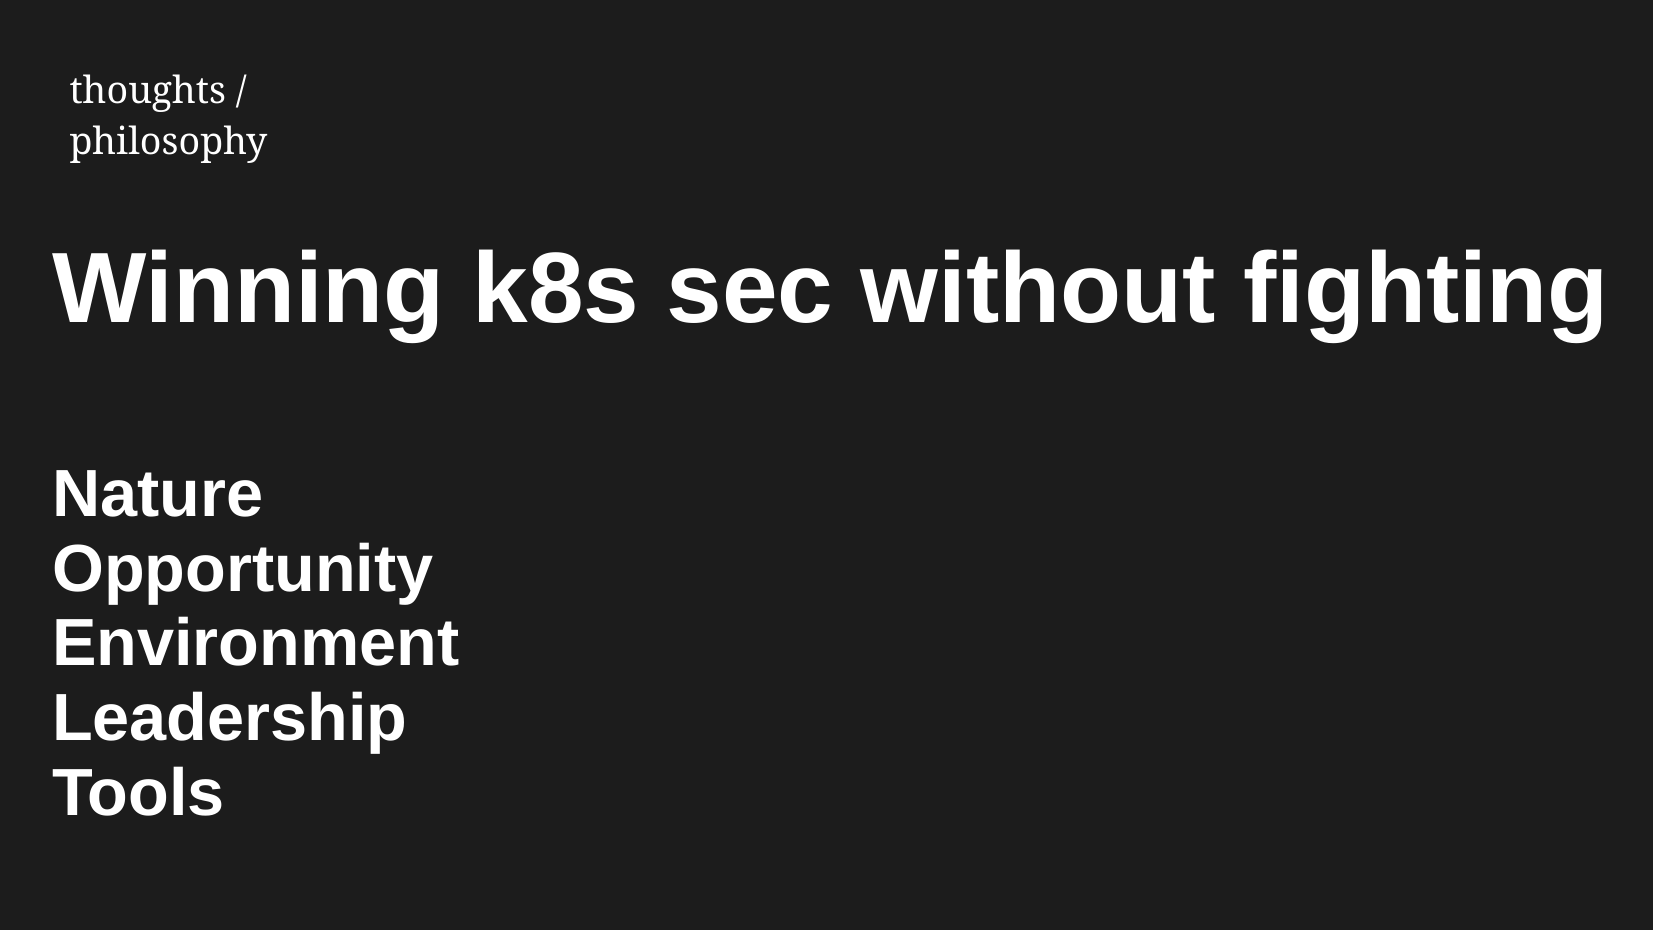

thoughts / philosophy
Winning k8s sec without fighting
Nature
Opportunity
Environment
Leadership
Tools